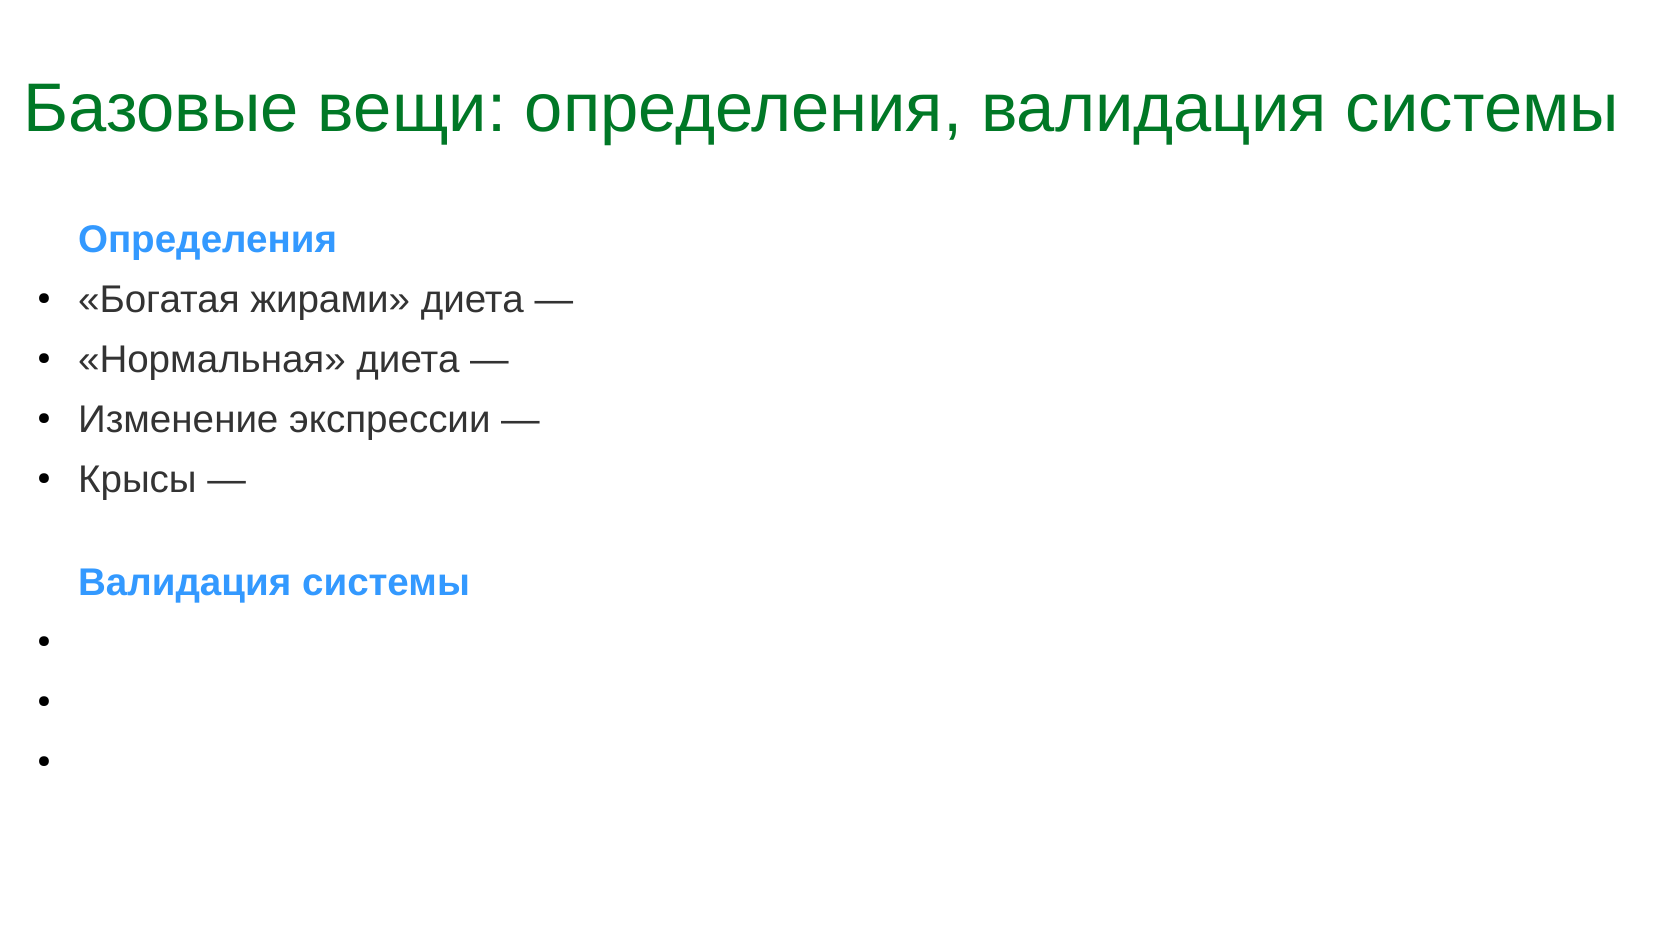

# Базовые вещи: определения, валидация системы
Определения
«Богатая жирами» диета —
«Нормальная» диета —
Изменение экспрессии —
Крысы —
Валидация системы